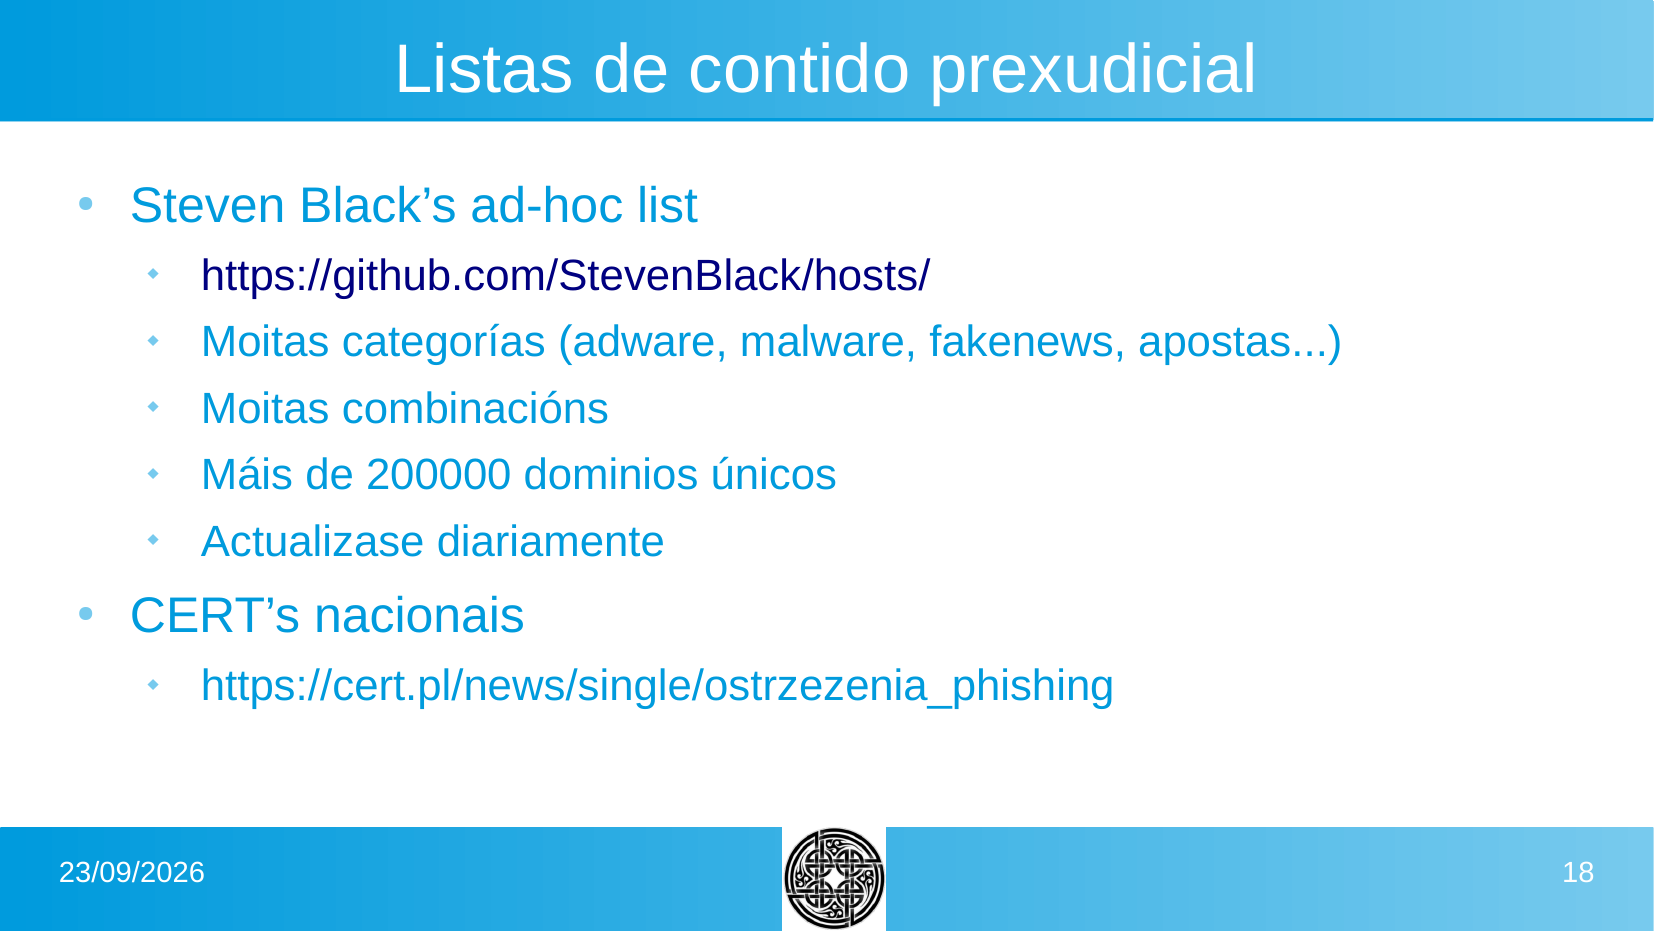

# Listas de contido prexudicial
Steven Black’s ad-hoc list
https://github.com/StevenBlack/hosts/
Moitas categorías (adware, malware, fakenews, apostas...)
Moitas combinacións
Máis de 200000 dominios únicos
Actualizase diariamente
CERT’s nacionais
https://cert.pl/news/single/ostrzezenia_phishing
18